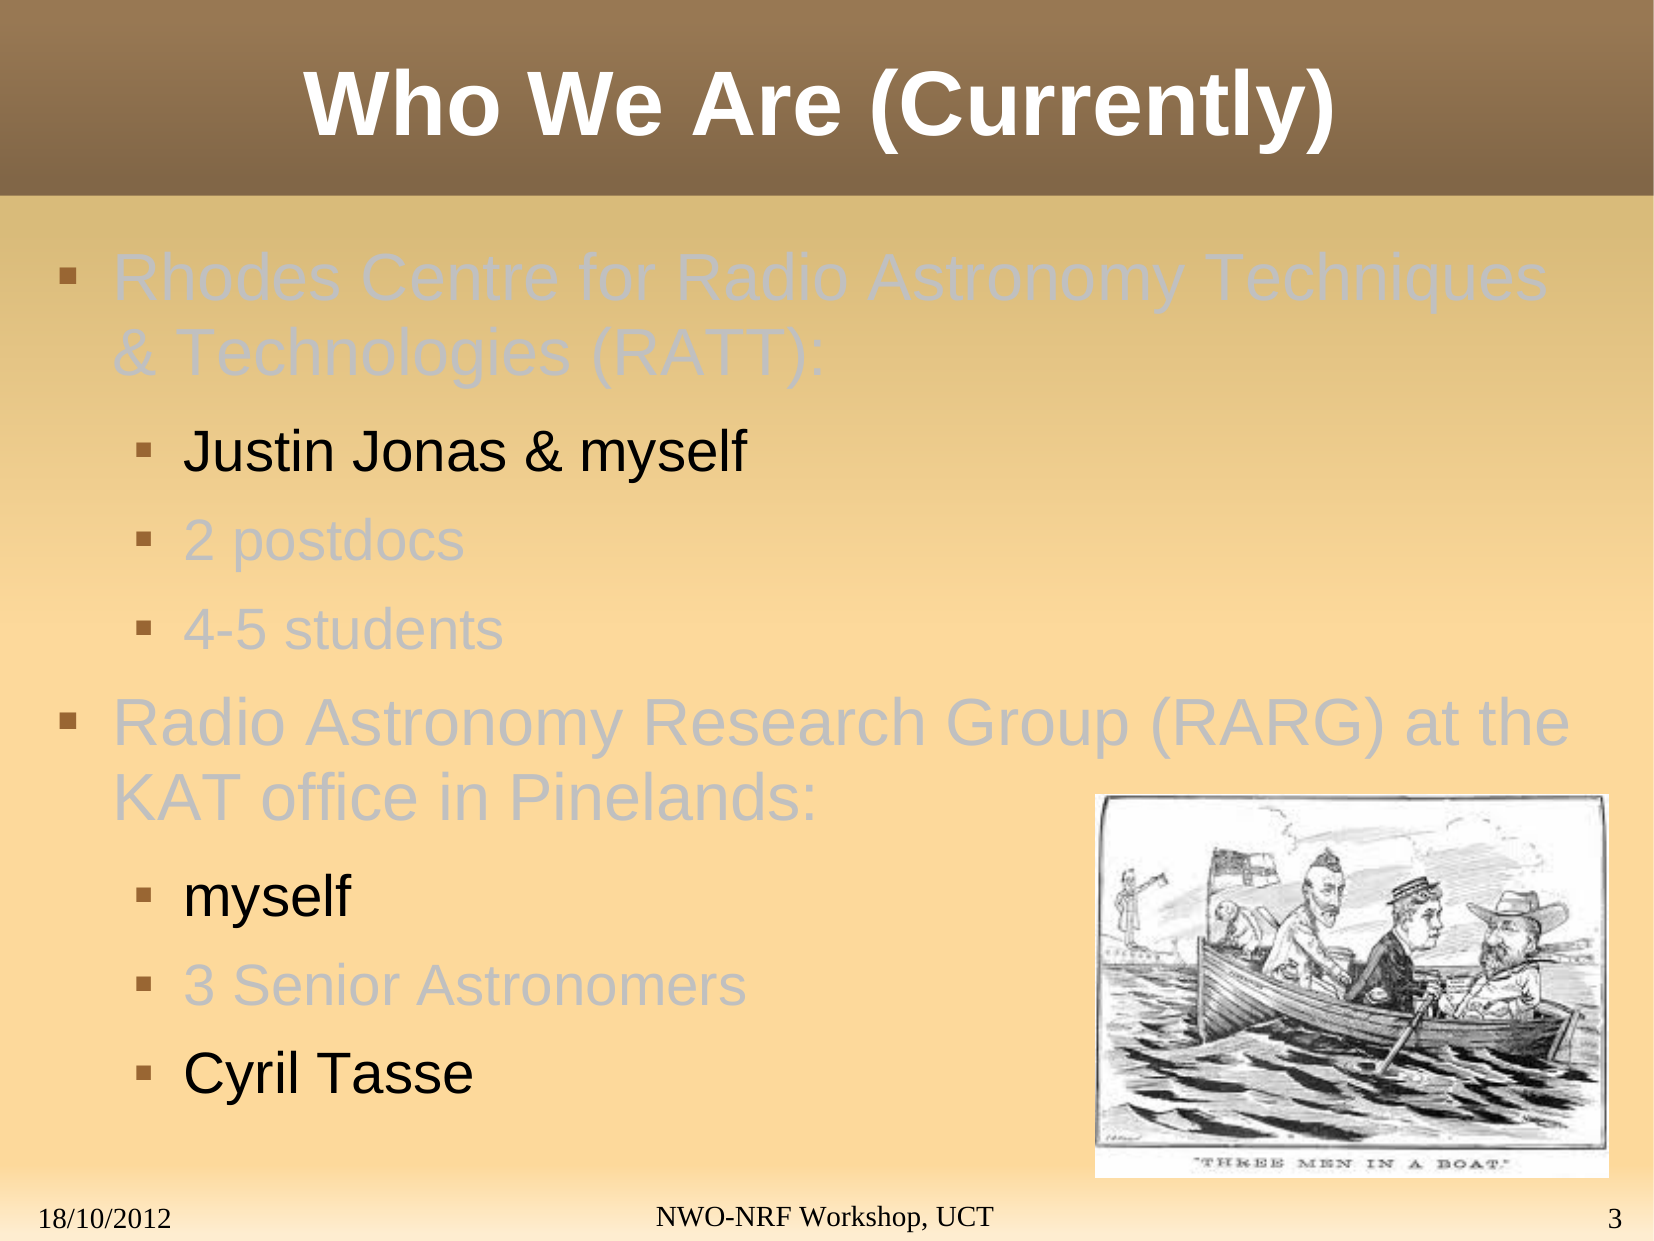

# Who We Are (Currently)
Rhodes Centre for Radio Astronomy Techniques & Technologies (RATT):
Justin Jonas & myself
2 postdocs
4-5 students
Radio Astronomy Research Group (RARG) at the KAT office in Pinelands:
myself
3 Senior Astronomers
Cyril Tasse
NWO-NRF Workshop, UCT
18/10/2012
3